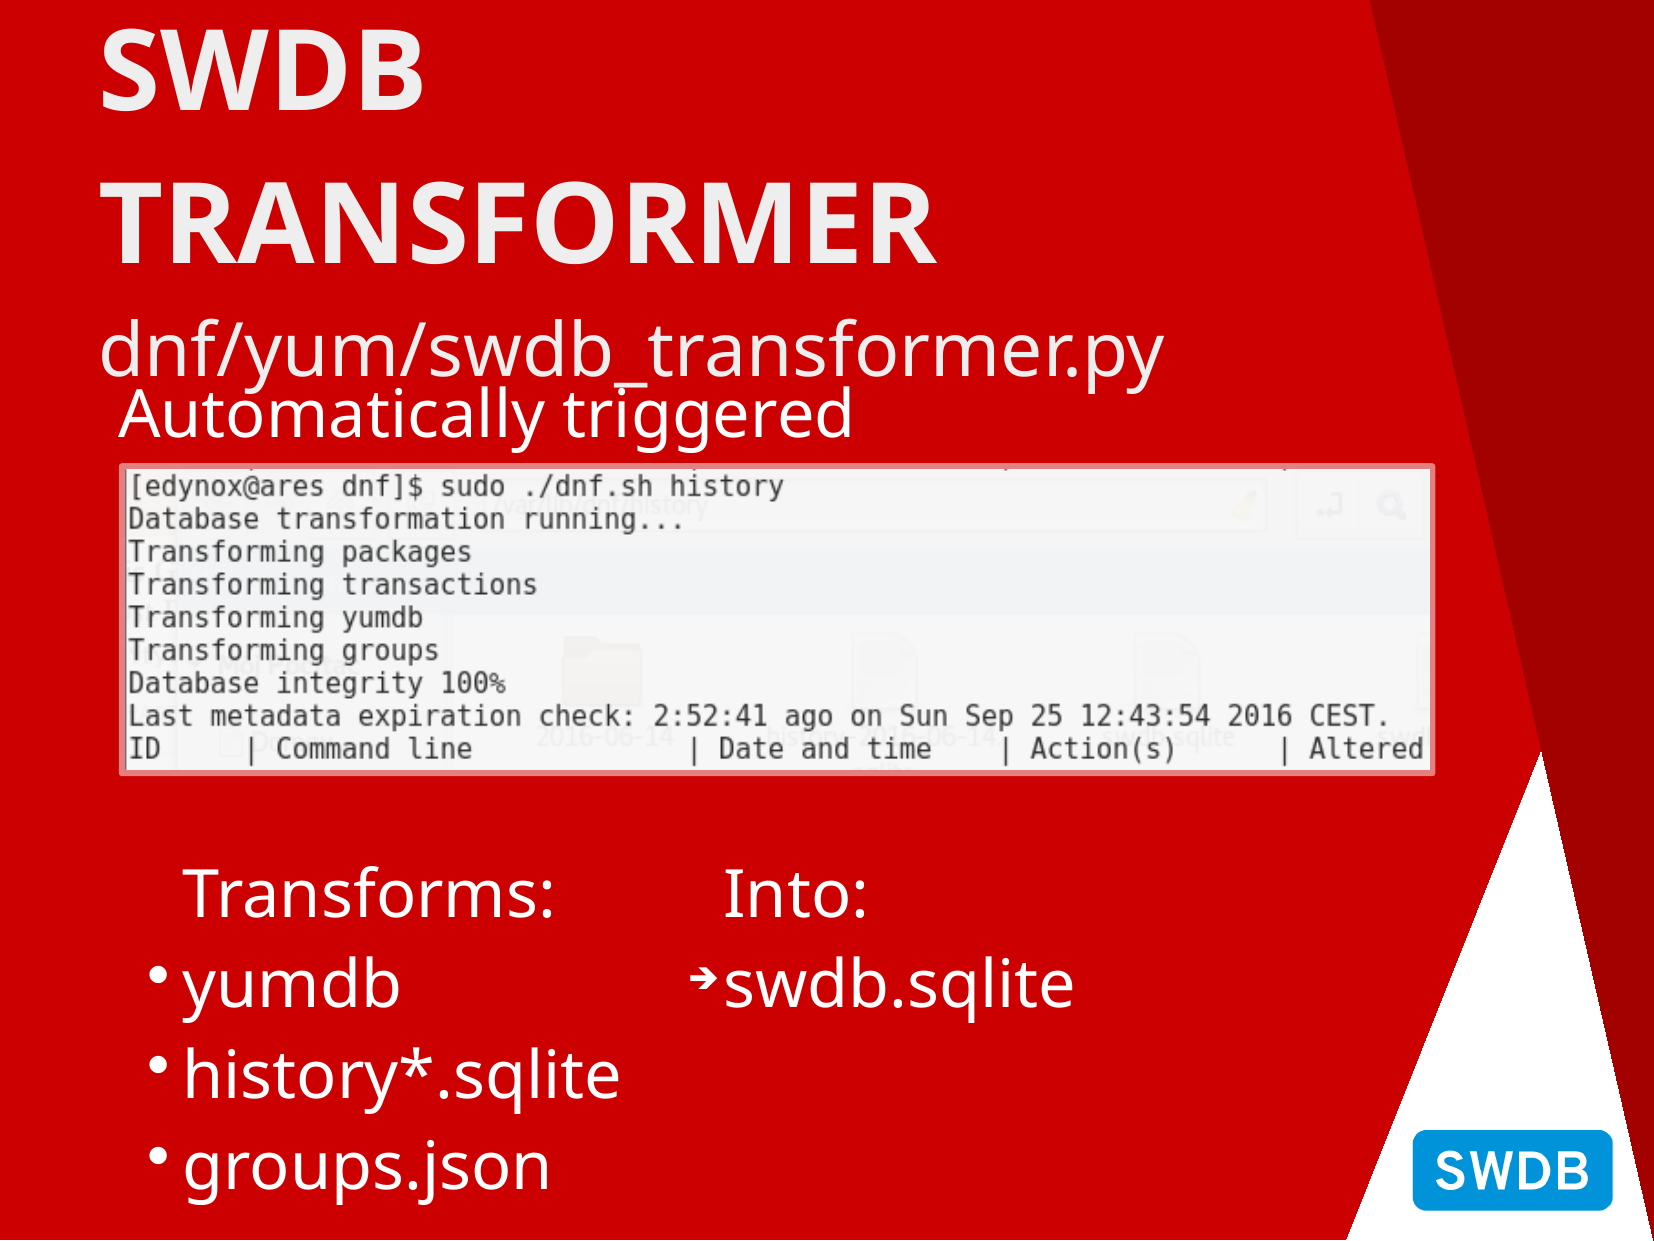

# SWDB TRANSFORMER dnf/yum/swdb_transformer.py
Automatically triggered
Transforms:
yumdb
history*.sqlite
groups.json
Into:
swdb.sqlite